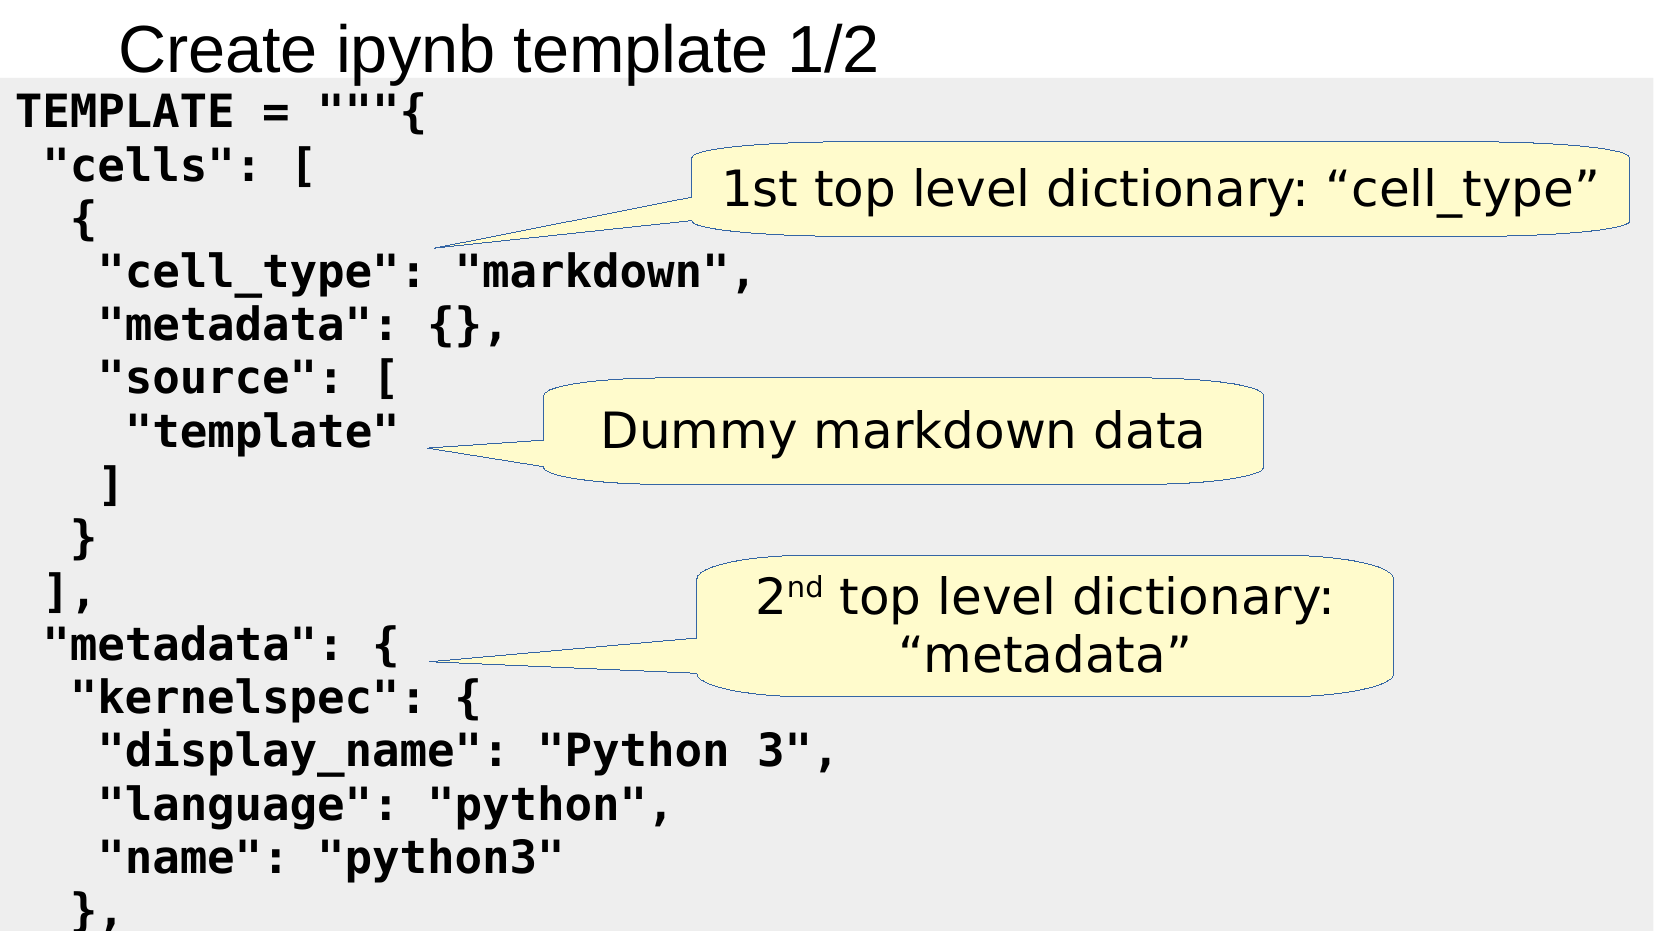

Create ipynb template 1/2
TEMPLATE = """{
 "cells": [
 {
 "cell_type": "markdown",
 "metadata": {},
 "source": [
 "template"
 ]
 }
 ],
 "metadata": {
 "kernelspec": {
 "display_name": "Python 3",
 "language": "python",
 "name": "python3"
 },
1st top level dictionary: “cell_type”
Dummy markdown data
2nd top level dictionary:
“metadata”